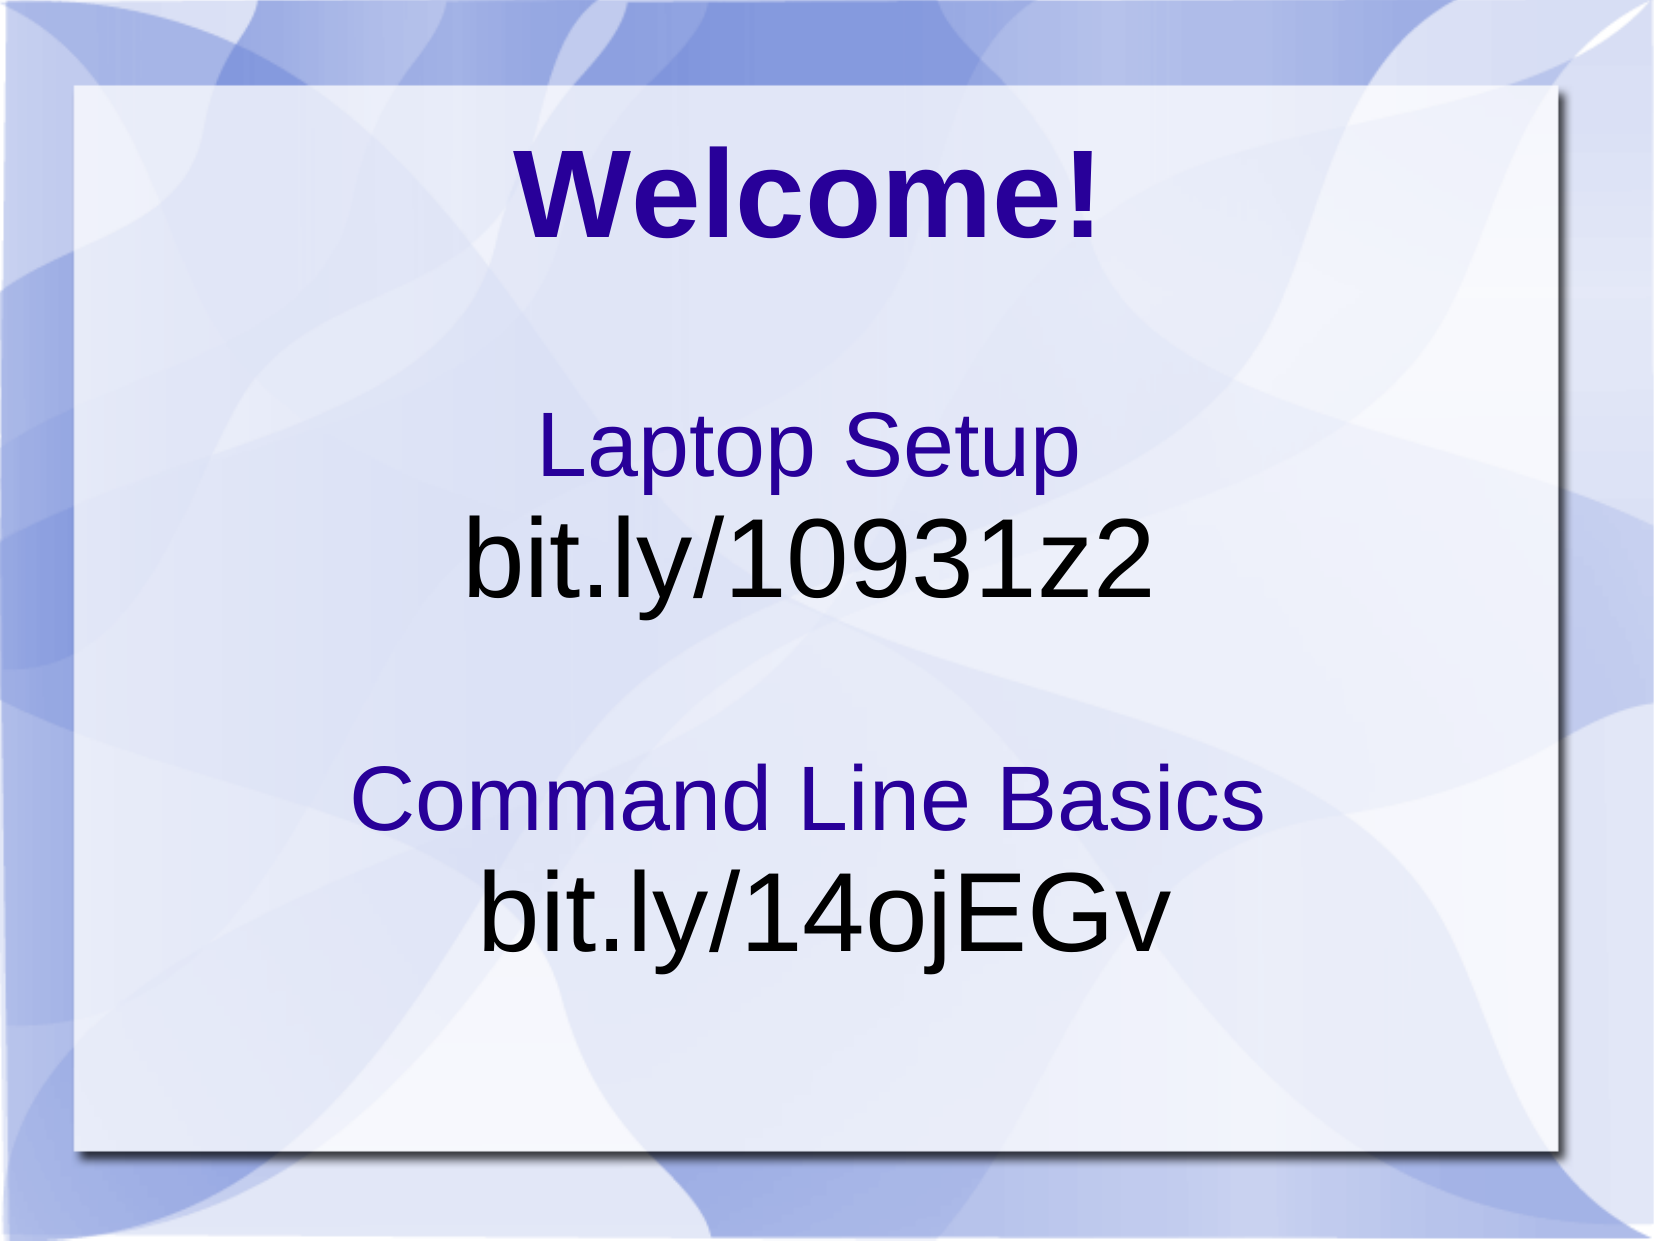

# Welcome!
Laptop Setup
bit.ly/10931z2
Command Line Basics
 bit.ly/14ojEGv